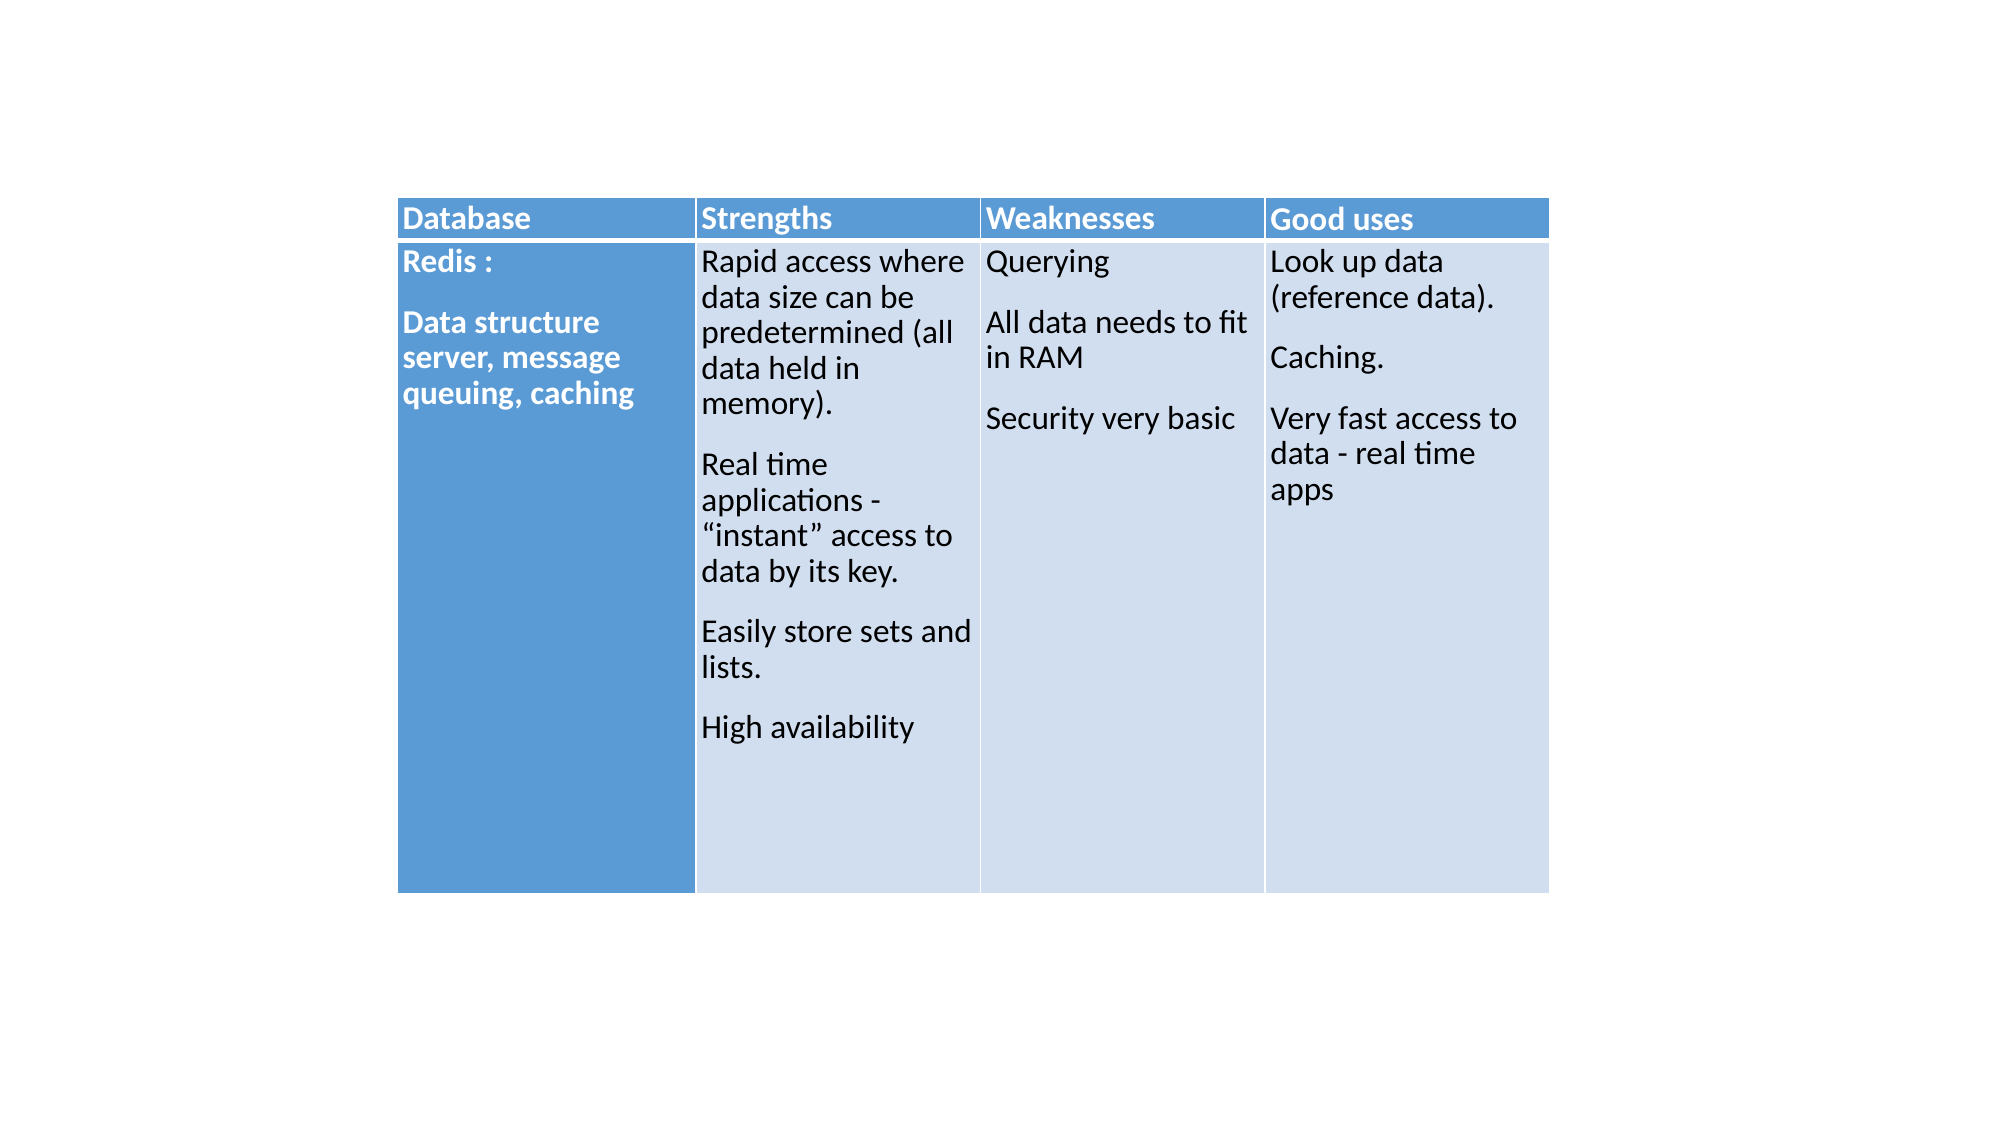

| Database | Strengths | Weaknesses | Good uses |
| --- | --- | --- | --- |
| Redis : Data structure server, message queuing, caching | Rapid access where data size can be predetermined (all data held in memory). Real time applications - “instant” access to data by its key. Easily store sets and lists. High availability | Querying All data needs to fit in RAM Security very basic | Look up data (reference data). Caching. Very fast access to data - real time apps |